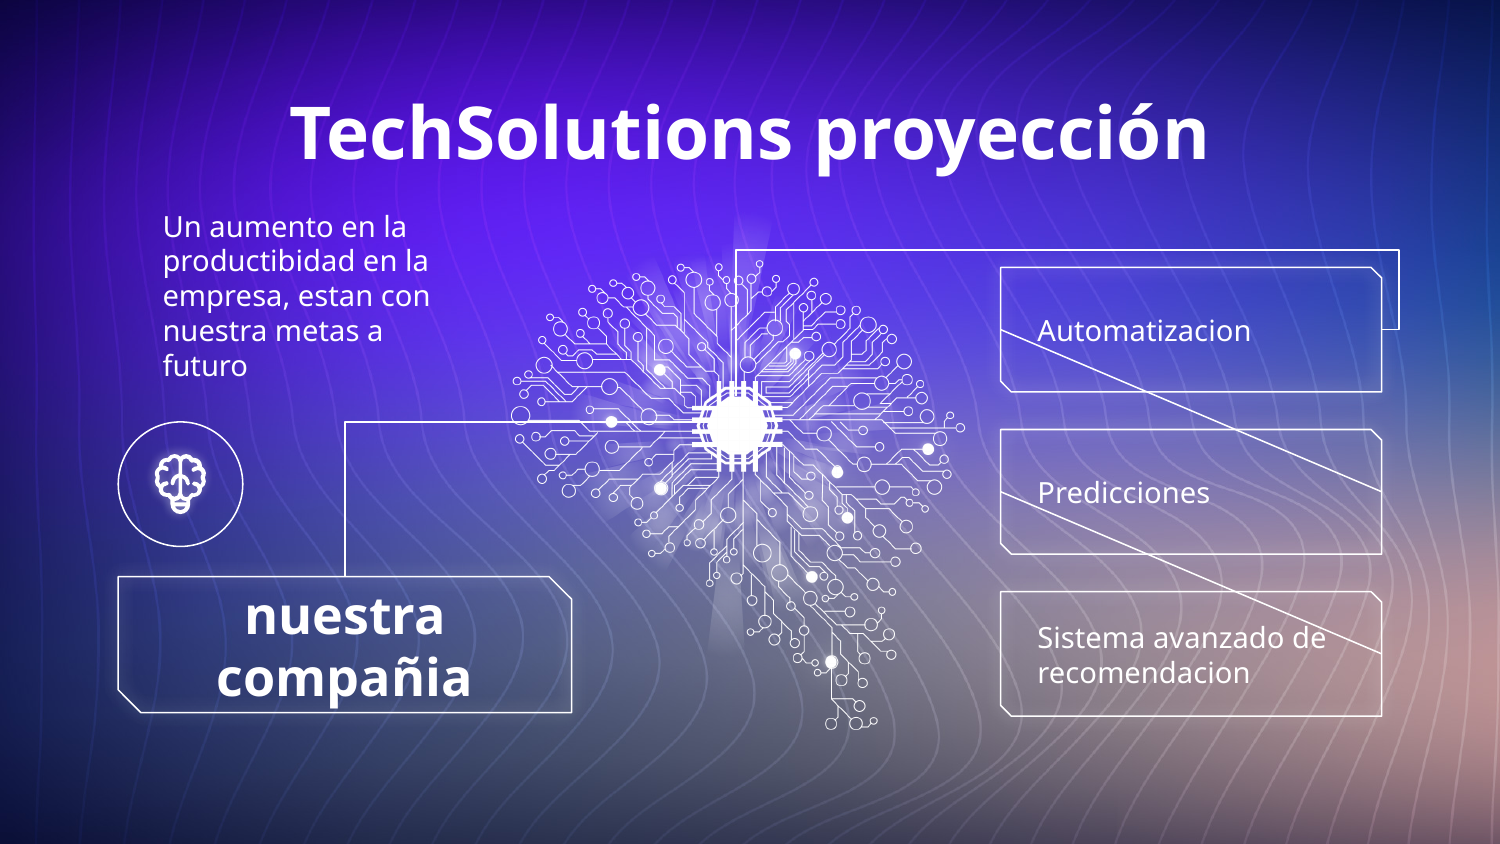

# TechSolutions proyección
Un aumento en la productibidad en la empresa, estan con nuestra metas a futuro
Automatizacion
Predicciones
nuestra compañia
Sistema avanzado de recomendacion